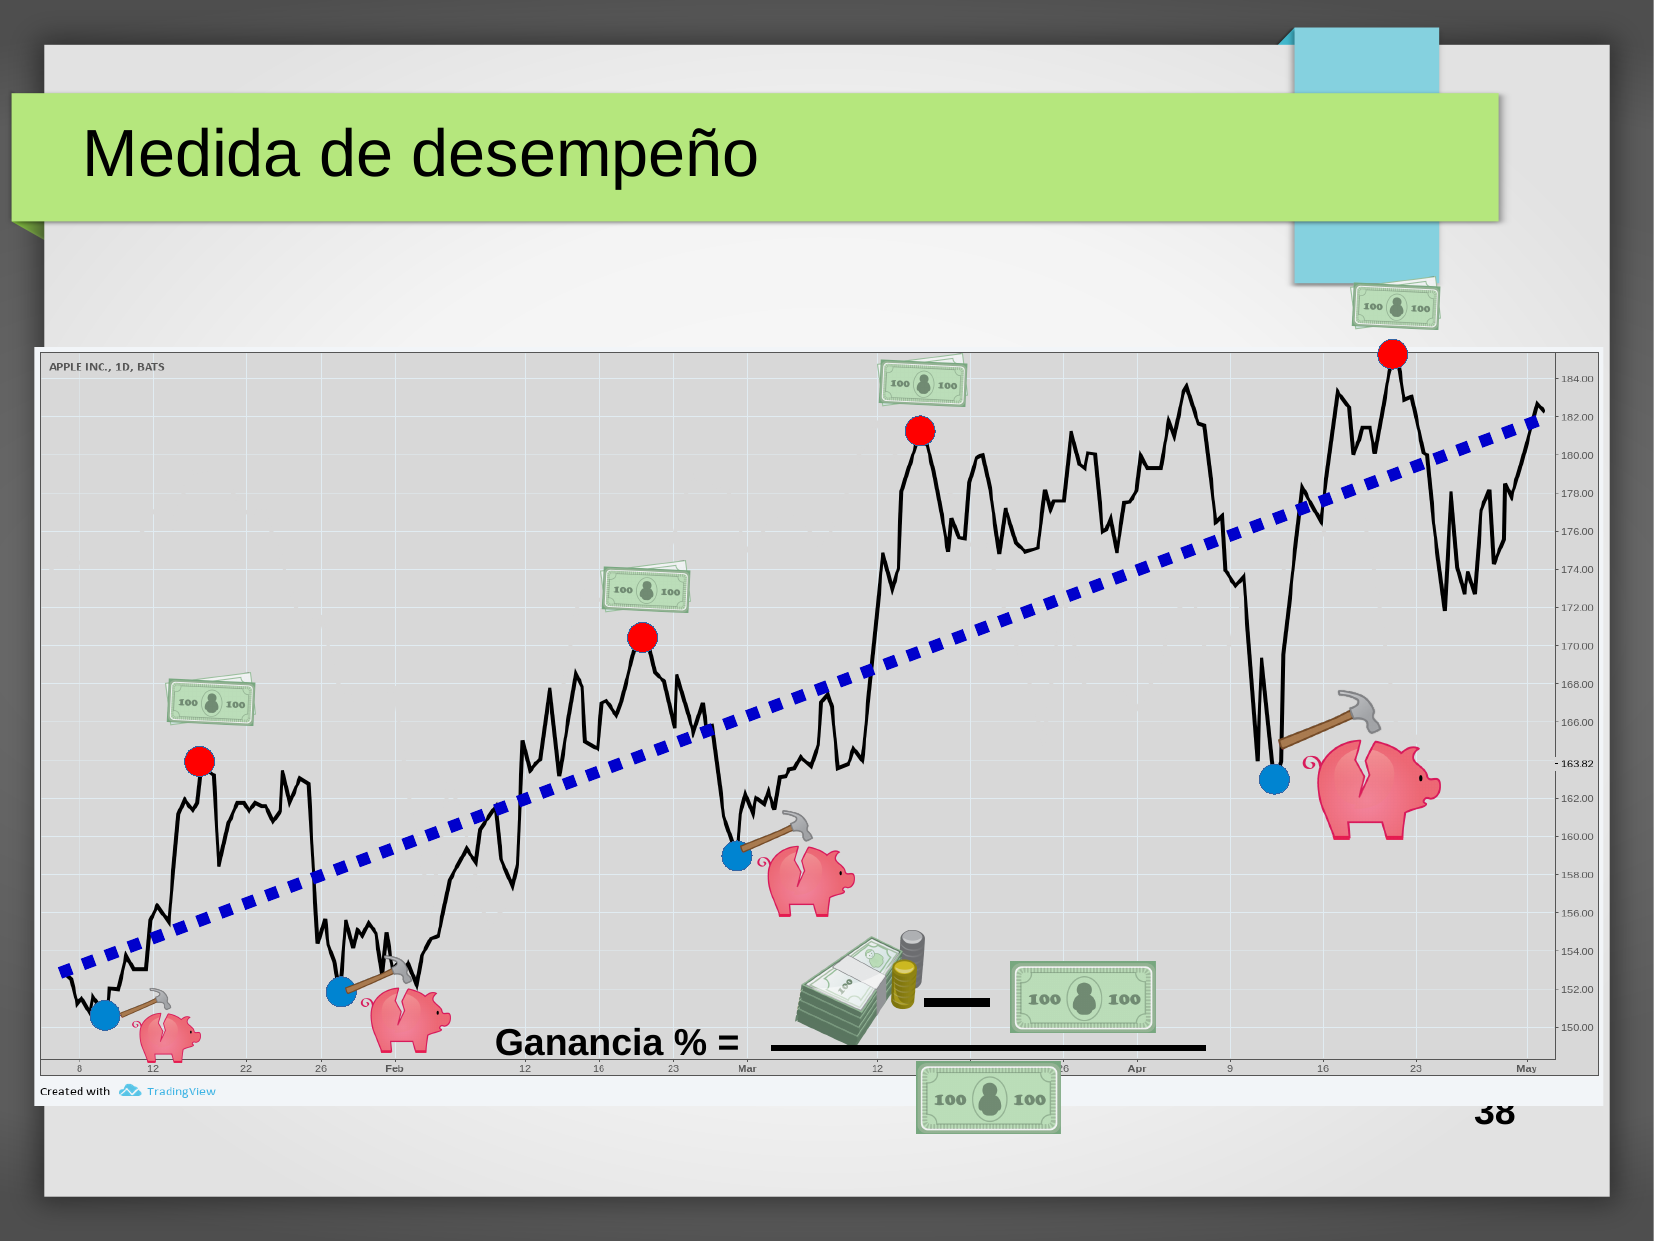

# Medida de desempeño
Ganancia % =